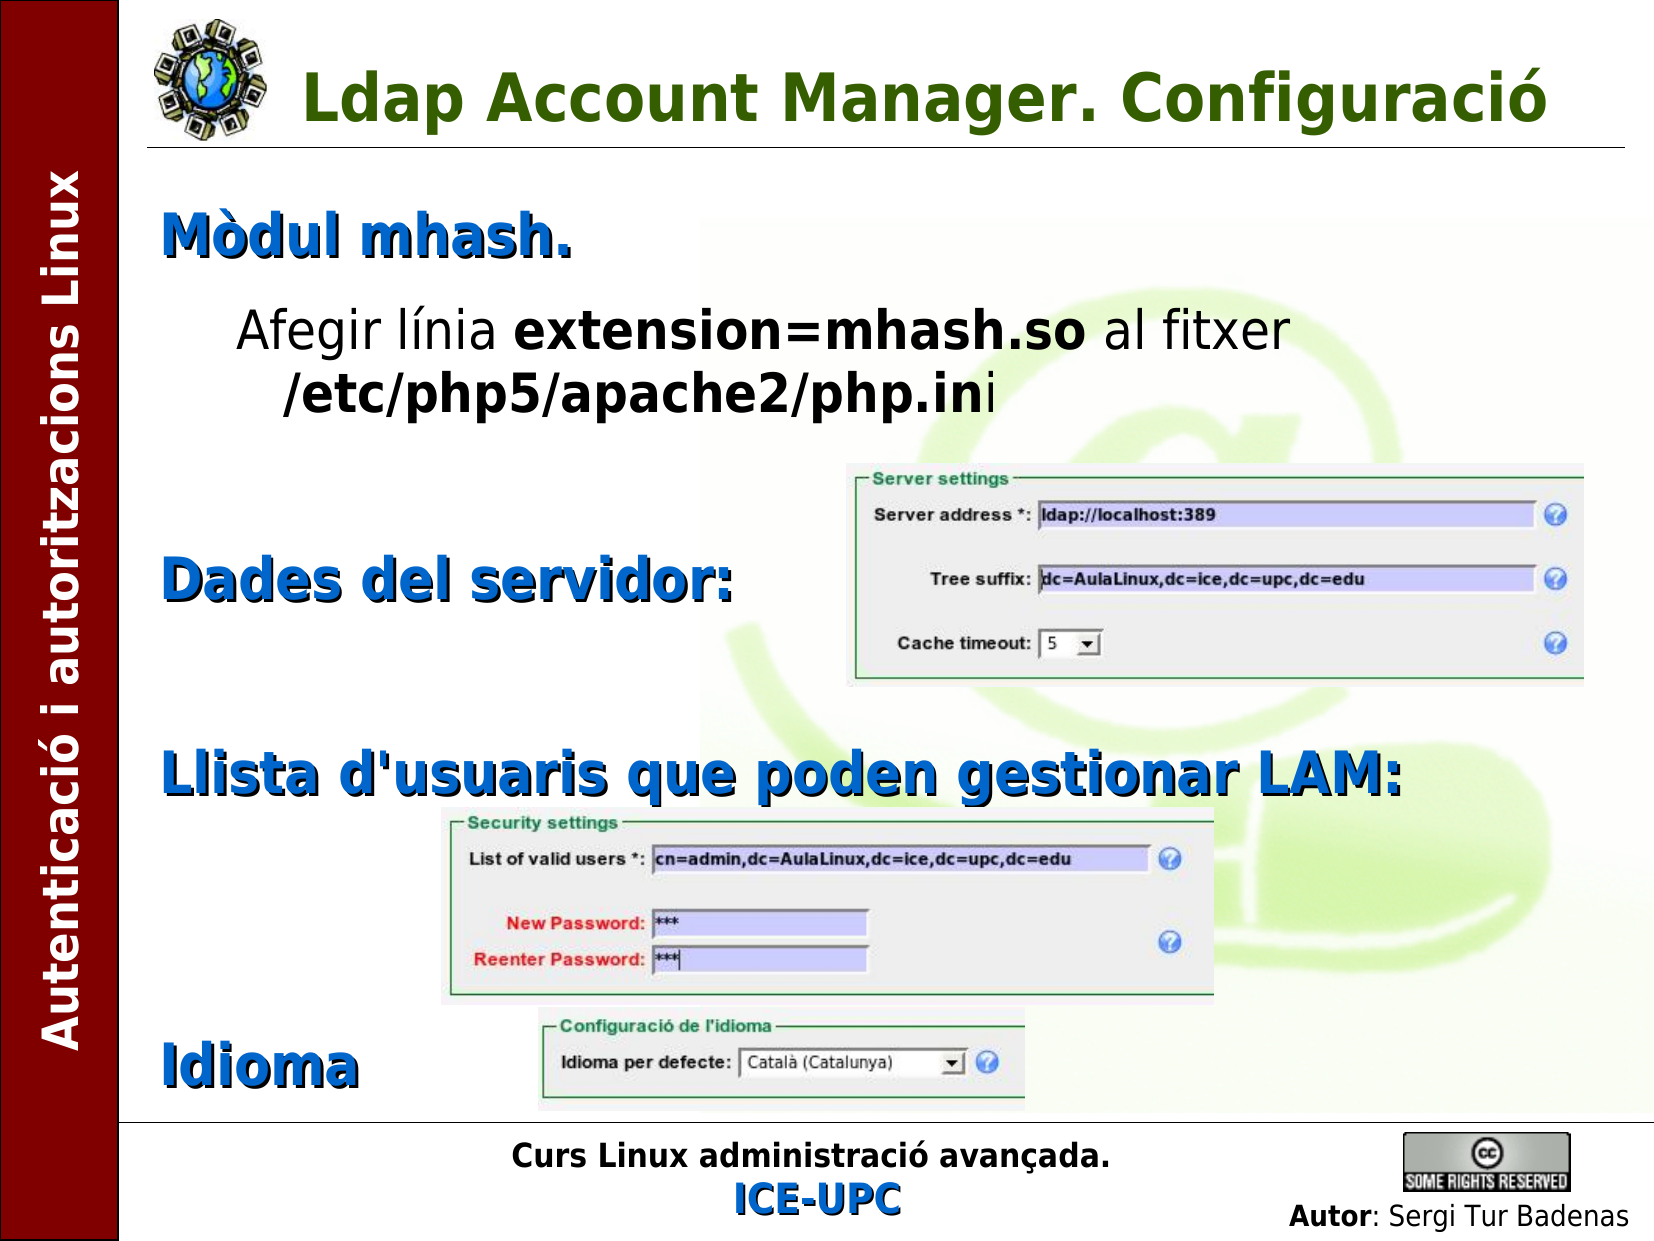

# Ldap Account Manager. Configuració
Mòdul mhash.
Afegir línia extension=mhash.so al fitxer /etc/php5/apache2/php.ini
Dades del servidor:
Llista d'usuaris que poden gestionar LAM:
Idioma